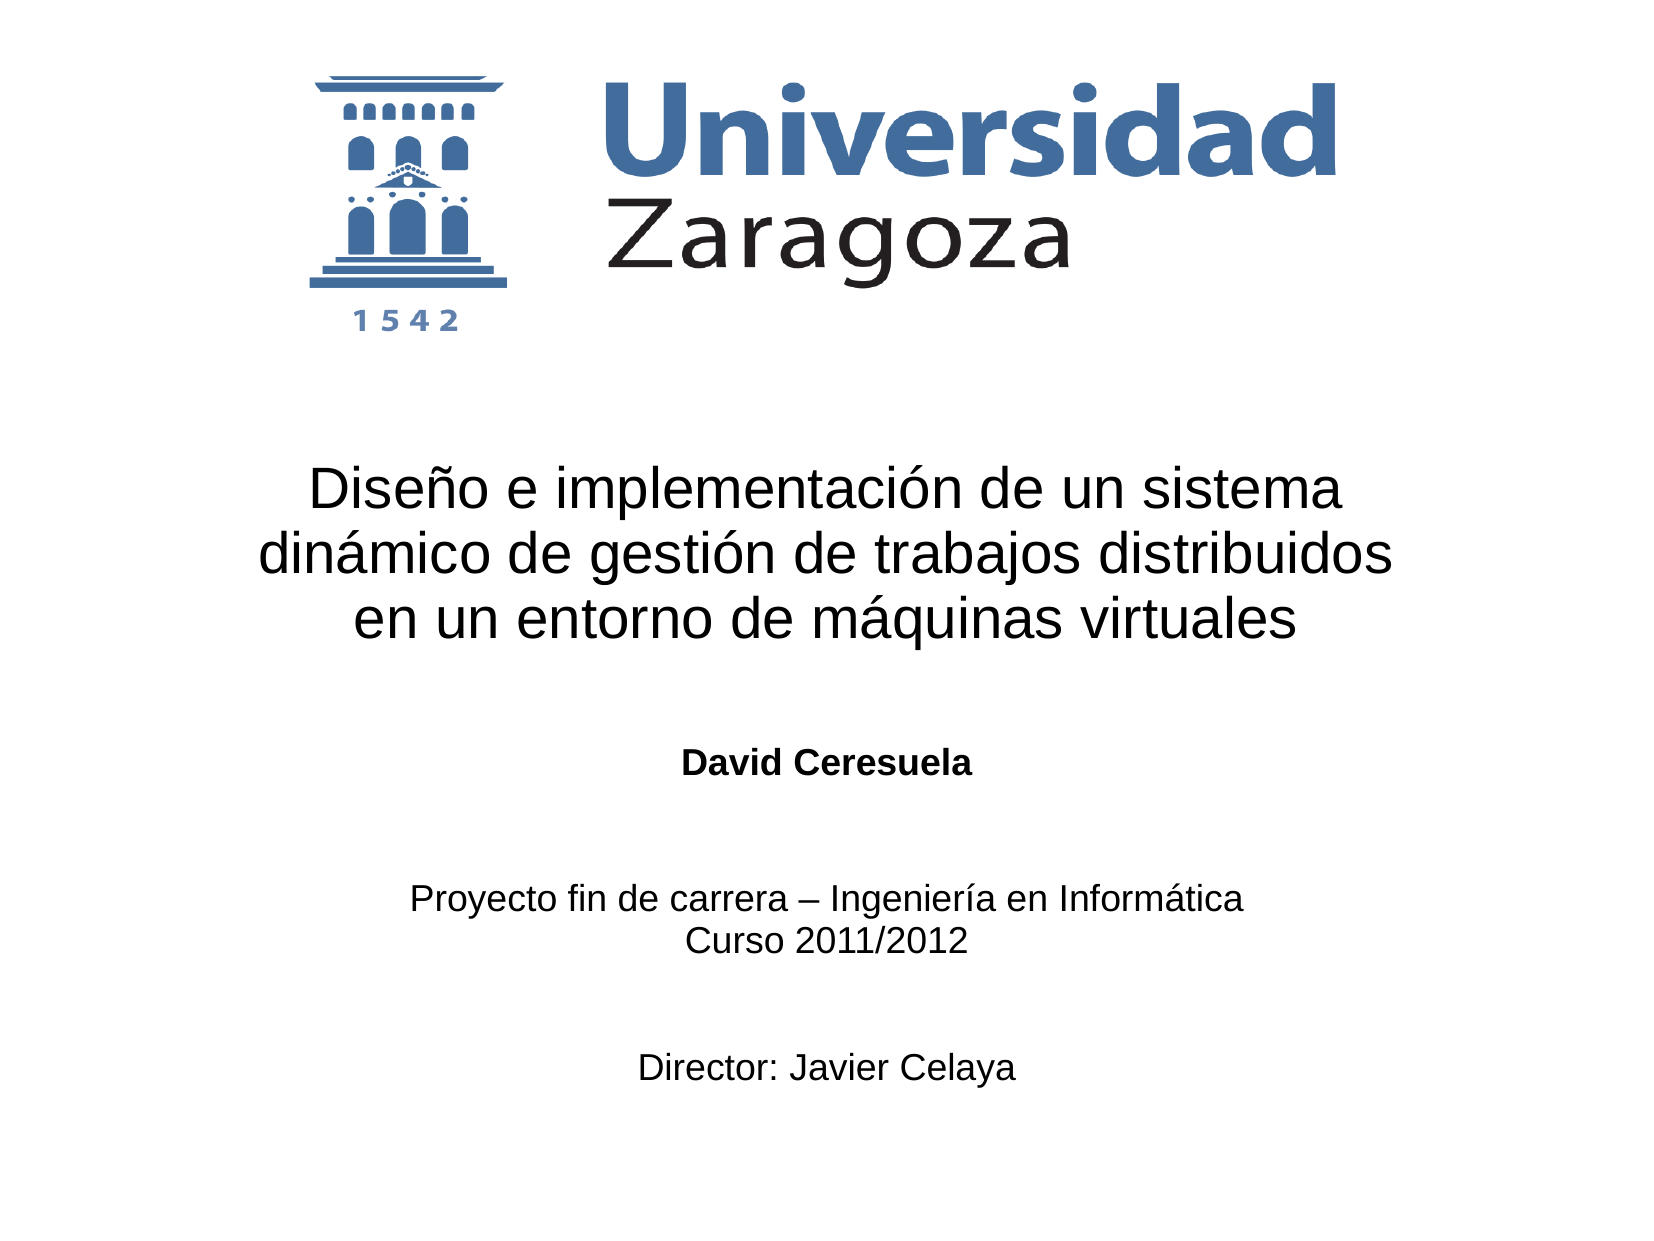

Diseño e implementación de un sistema dinámico de gestión de trabajos distribuidos en un entorno de máquinas virtuales
David Ceresuela
Proyecto fin de carrera – Ingeniería en Informática
Curso 2011/2012
Director: Javier Celaya